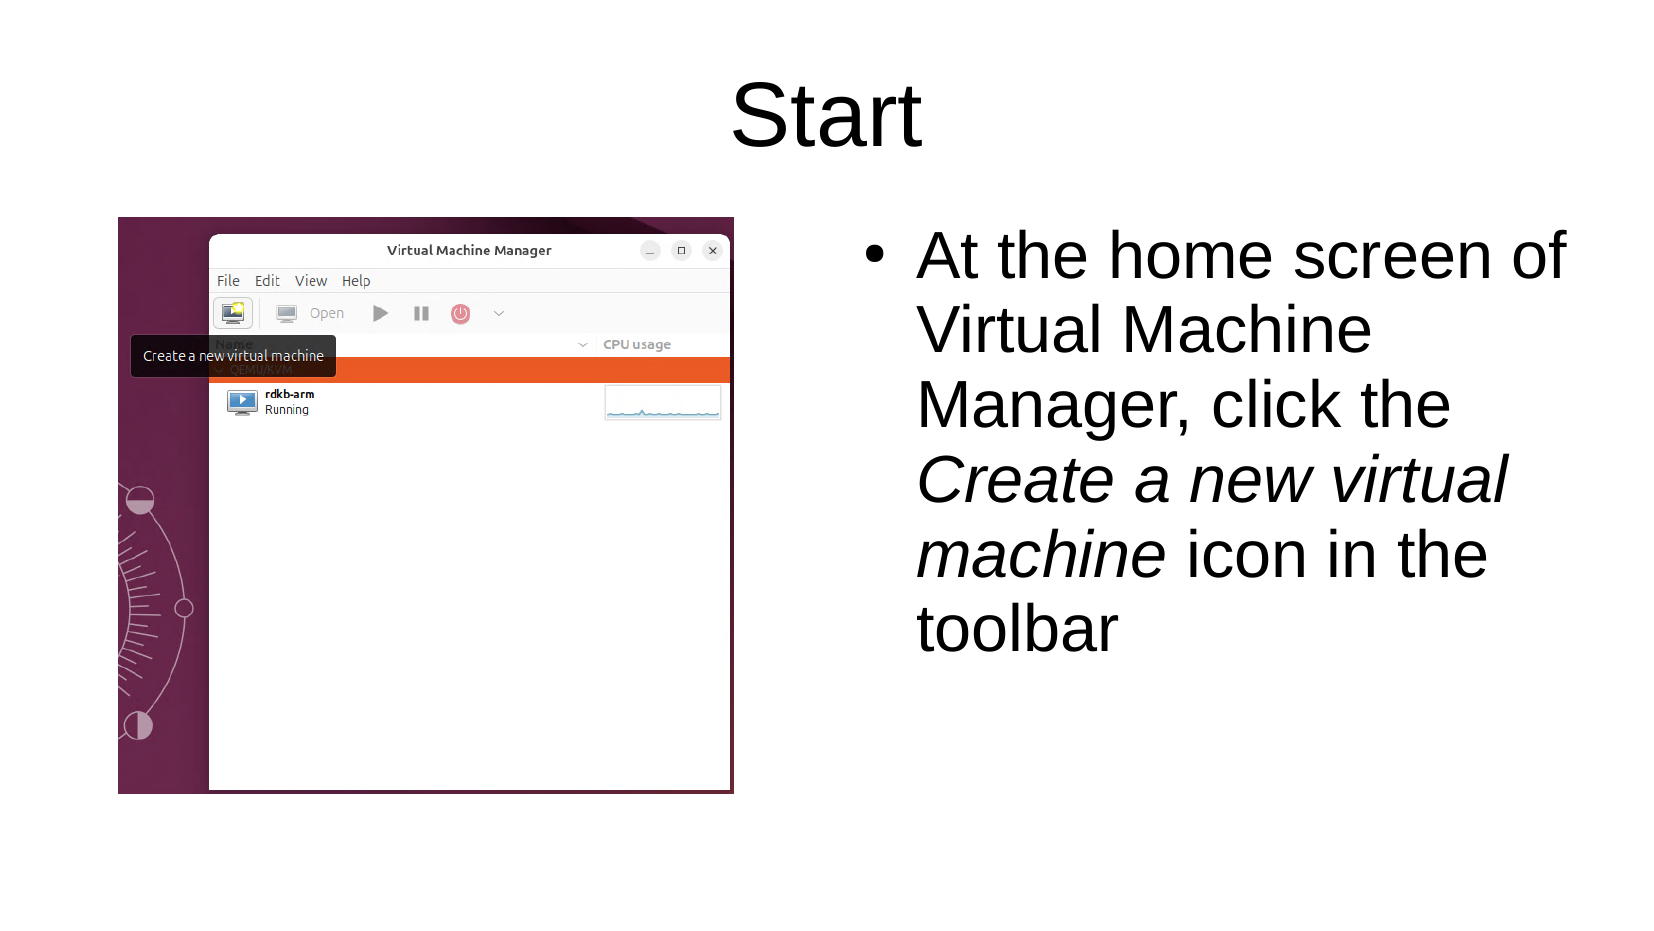

# Start
At the home screen of Virtual Machine Manager, click the Create a new virtual machine icon in the toolbar